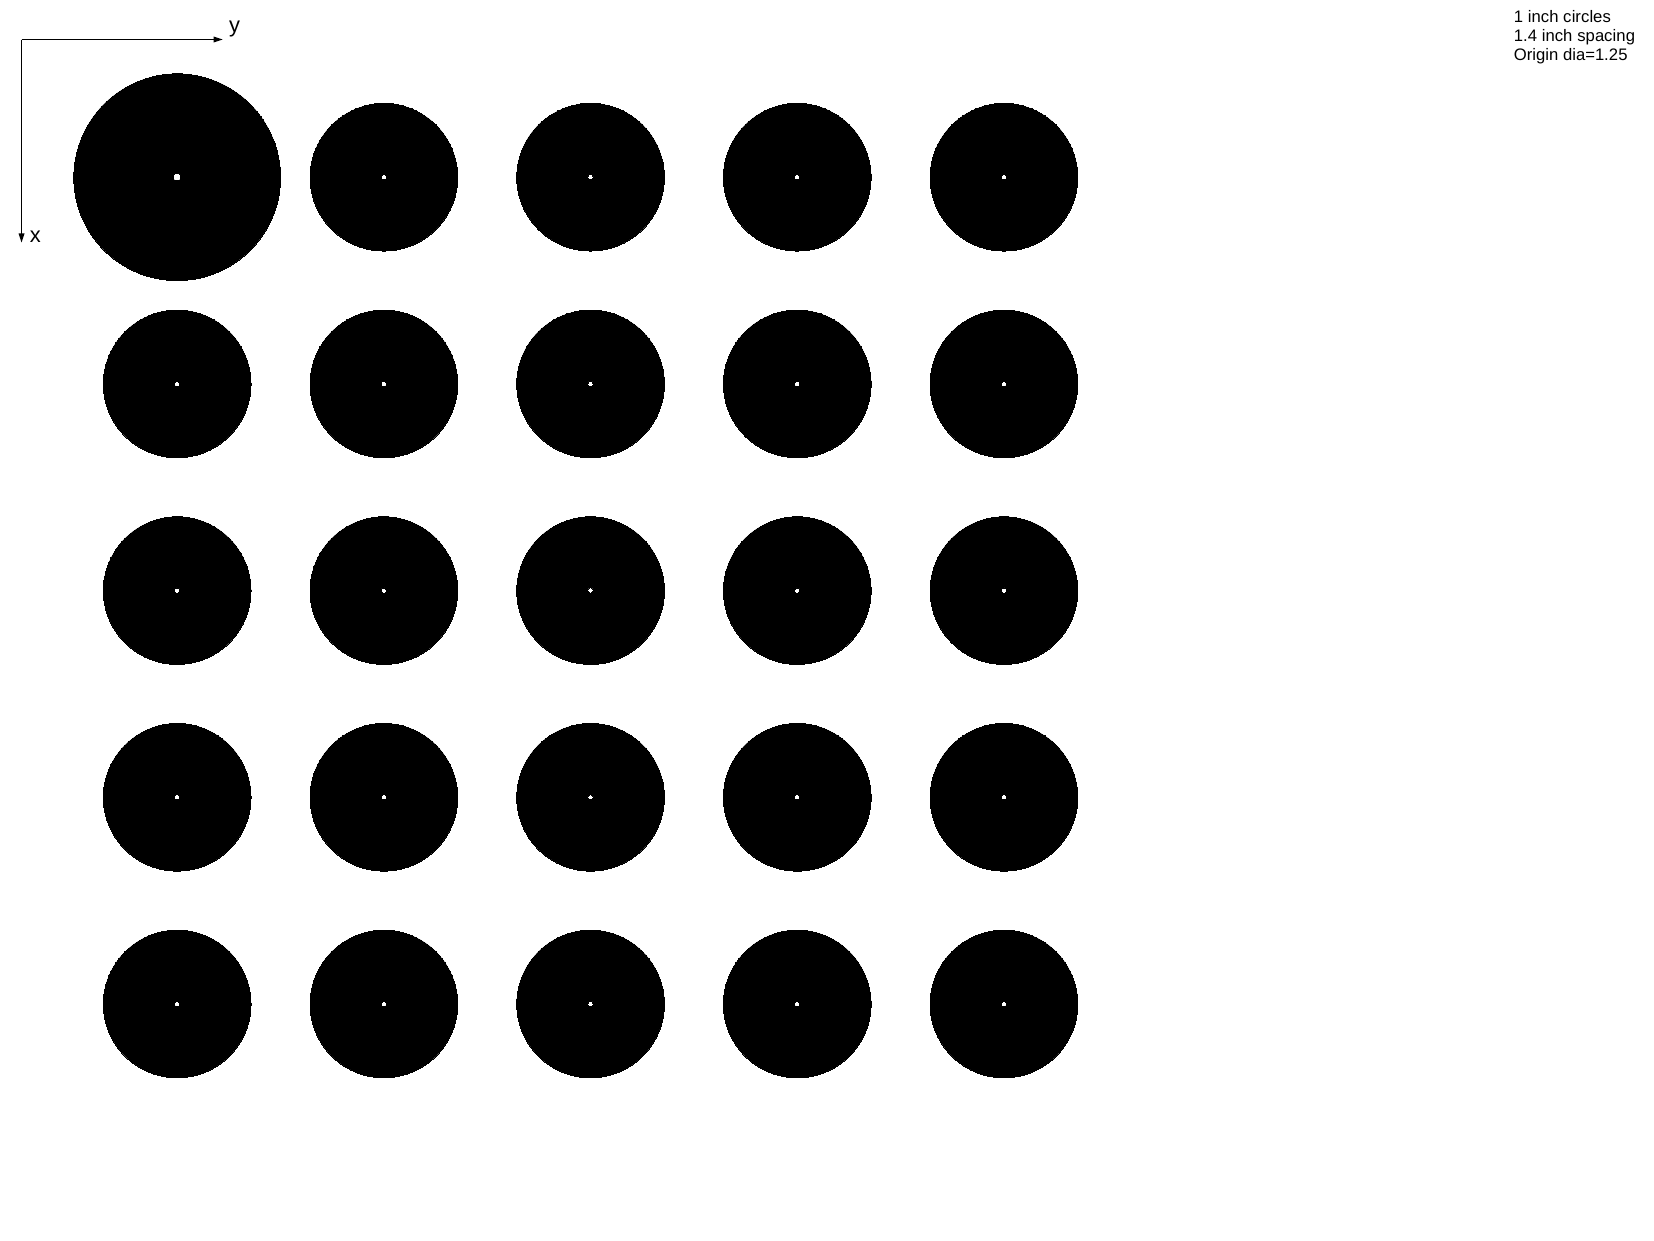

1 inch circles
1.4 inch spacing
Origin dia=1.25
y
x